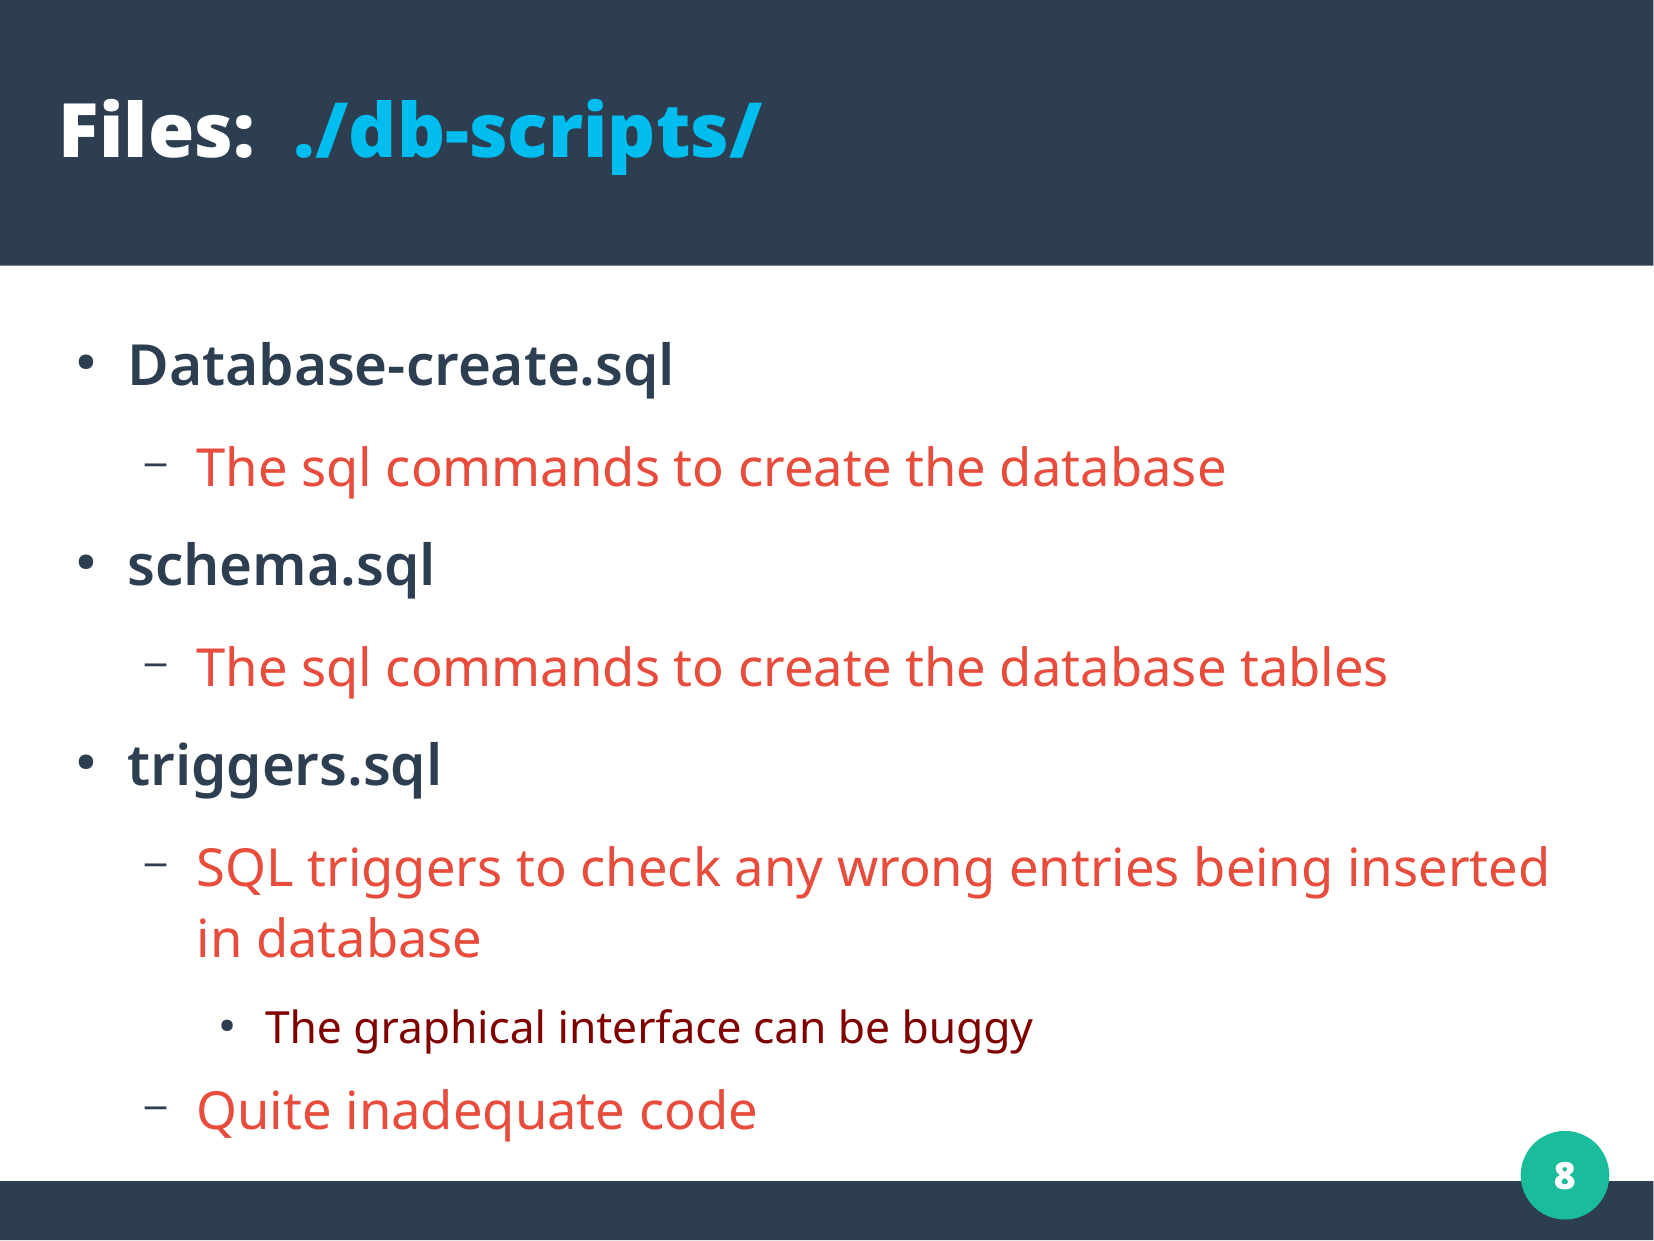

# Files: ./db-scripts/
Database-create.sql
The sql commands to create the database
schema.sql
The sql commands to create the database tables
triggers.sql
SQL triggers to check any wrong entries being inserted in database
The graphical interface can be buggy
Quite inadequate code
8